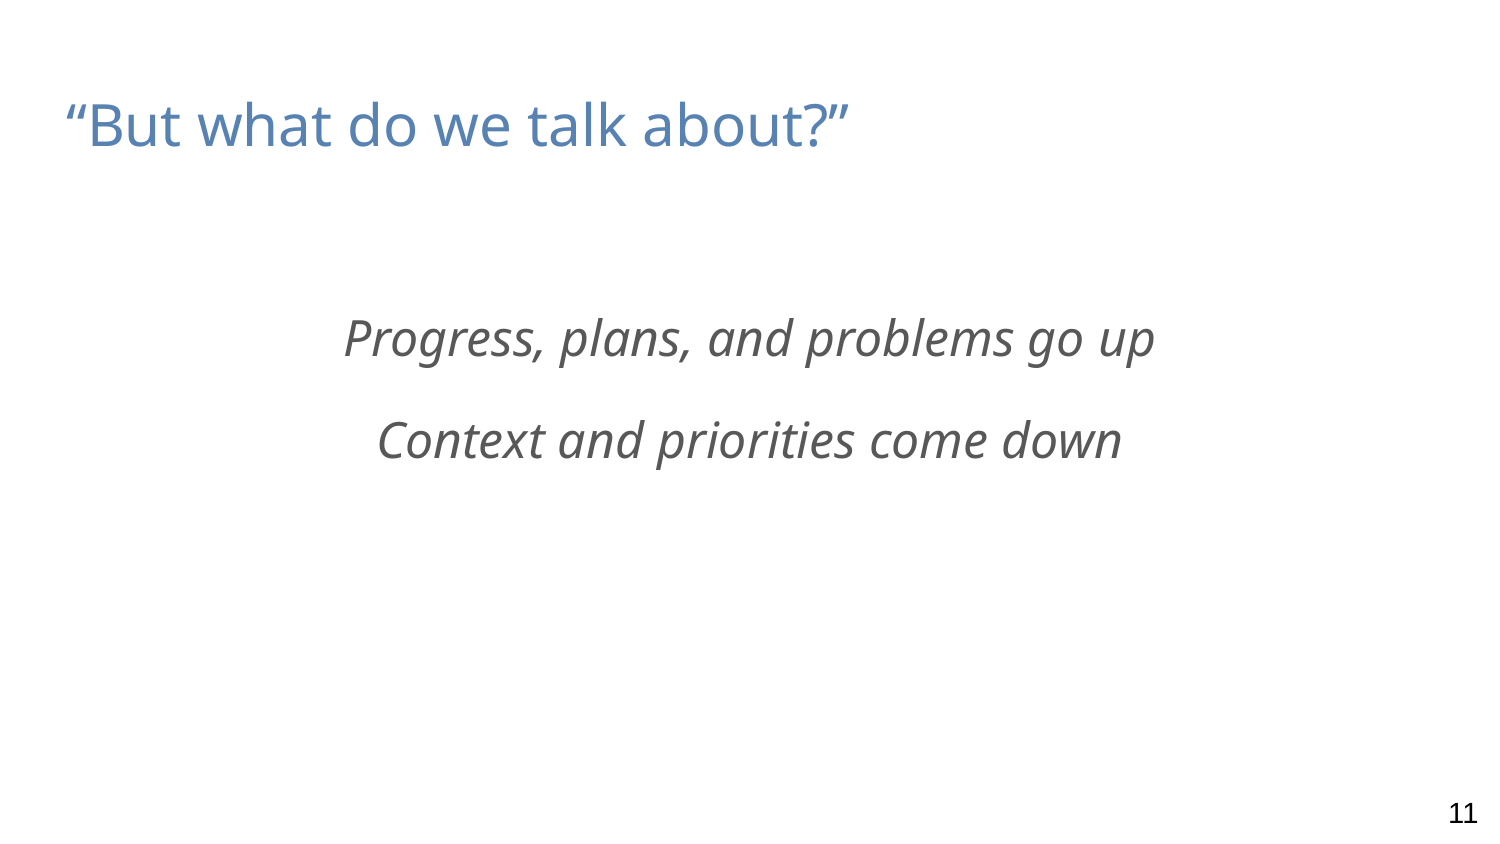

# “But what do we talk about?”
Progress, plans, and problems go up
Context and priorities come down